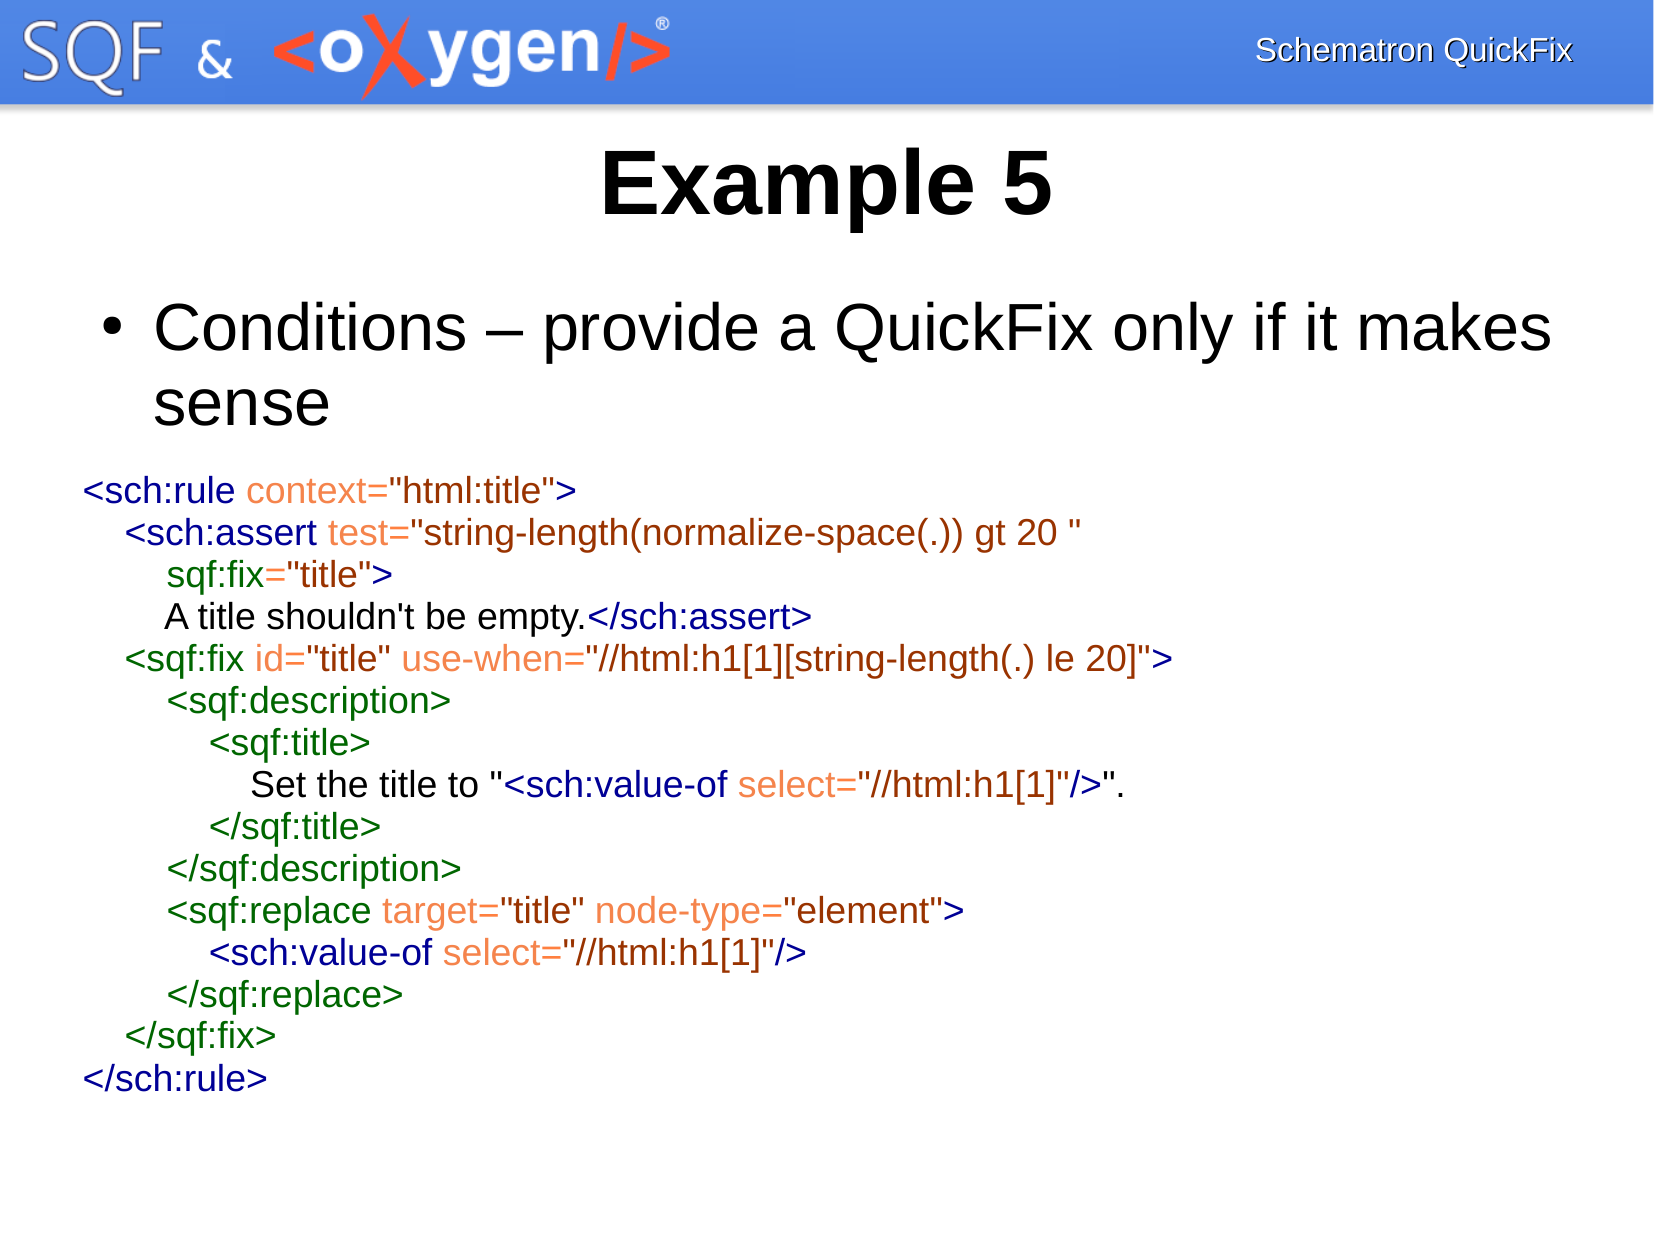

# Example 5
Conditions – provide a QuickFix only if it makes sense
<sch:rule context="html:title">
 <sch:assert test="string-length(normalize-space(.)) gt 20 "
 sqf:fix="title">
 A title shouldn't be empty.</sch:assert>
 <sqf:fix id="title" use-when="//html:h1[1][string-length(.) le 20]">
 <sqf:description>
 <sqf:title>
 Set the title to "<sch:value-of select="//html:h1[1]"/>".
 </sqf:title>
 </sqf:description>
 <sqf:replace target="title" node-type="element">
 <sch:value-of select="//html:h1[1]"/>
 </sqf:replace>
 </sqf:fix>
</sch:rule>